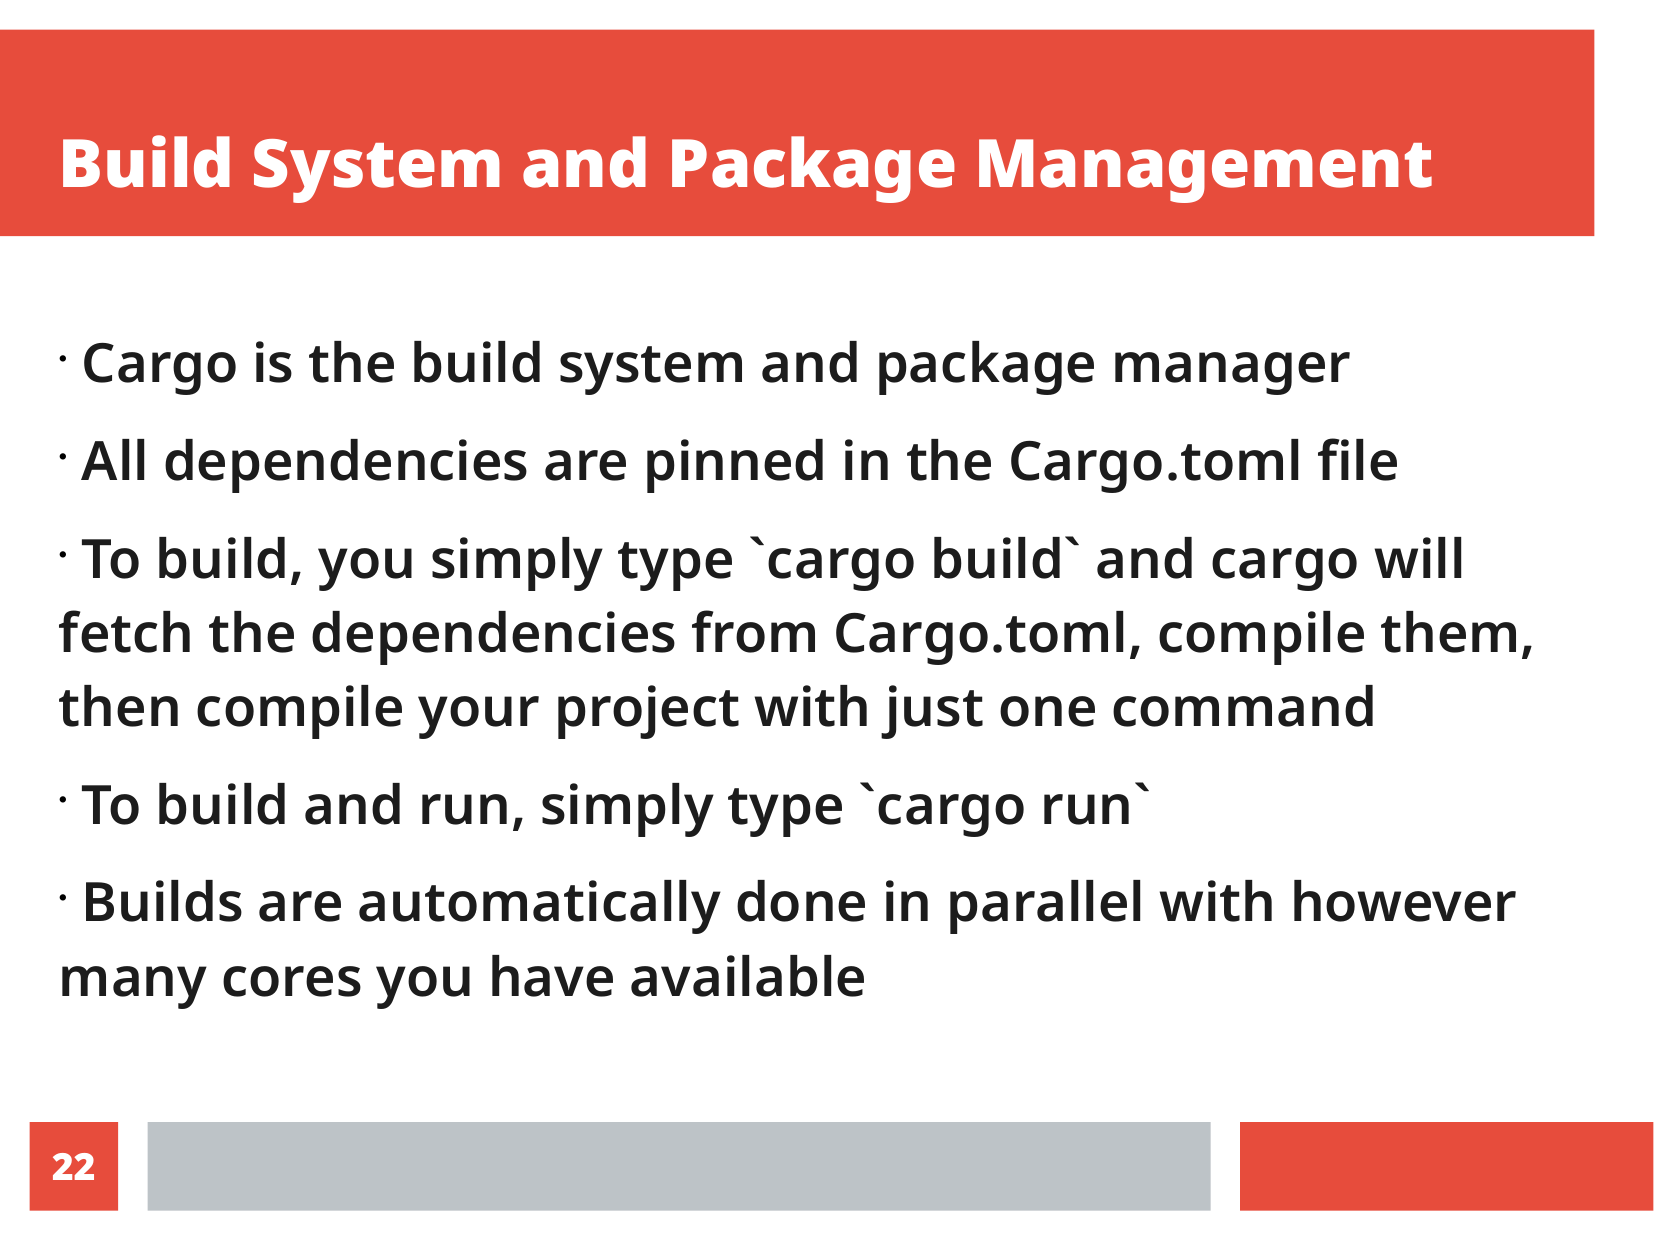

# Build System and Package Management
 Cargo is the build system and package manager
 All dependencies are pinned in the Cargo.toml file
 To build, you simply type `cargo build` and cargo will fetch the dependencies from Cargo.toml, compile them, then compile your project with just one command
 To build and run, simply type `cargo run`
 Builds are automatically done in parallel with however many cores you have available
22